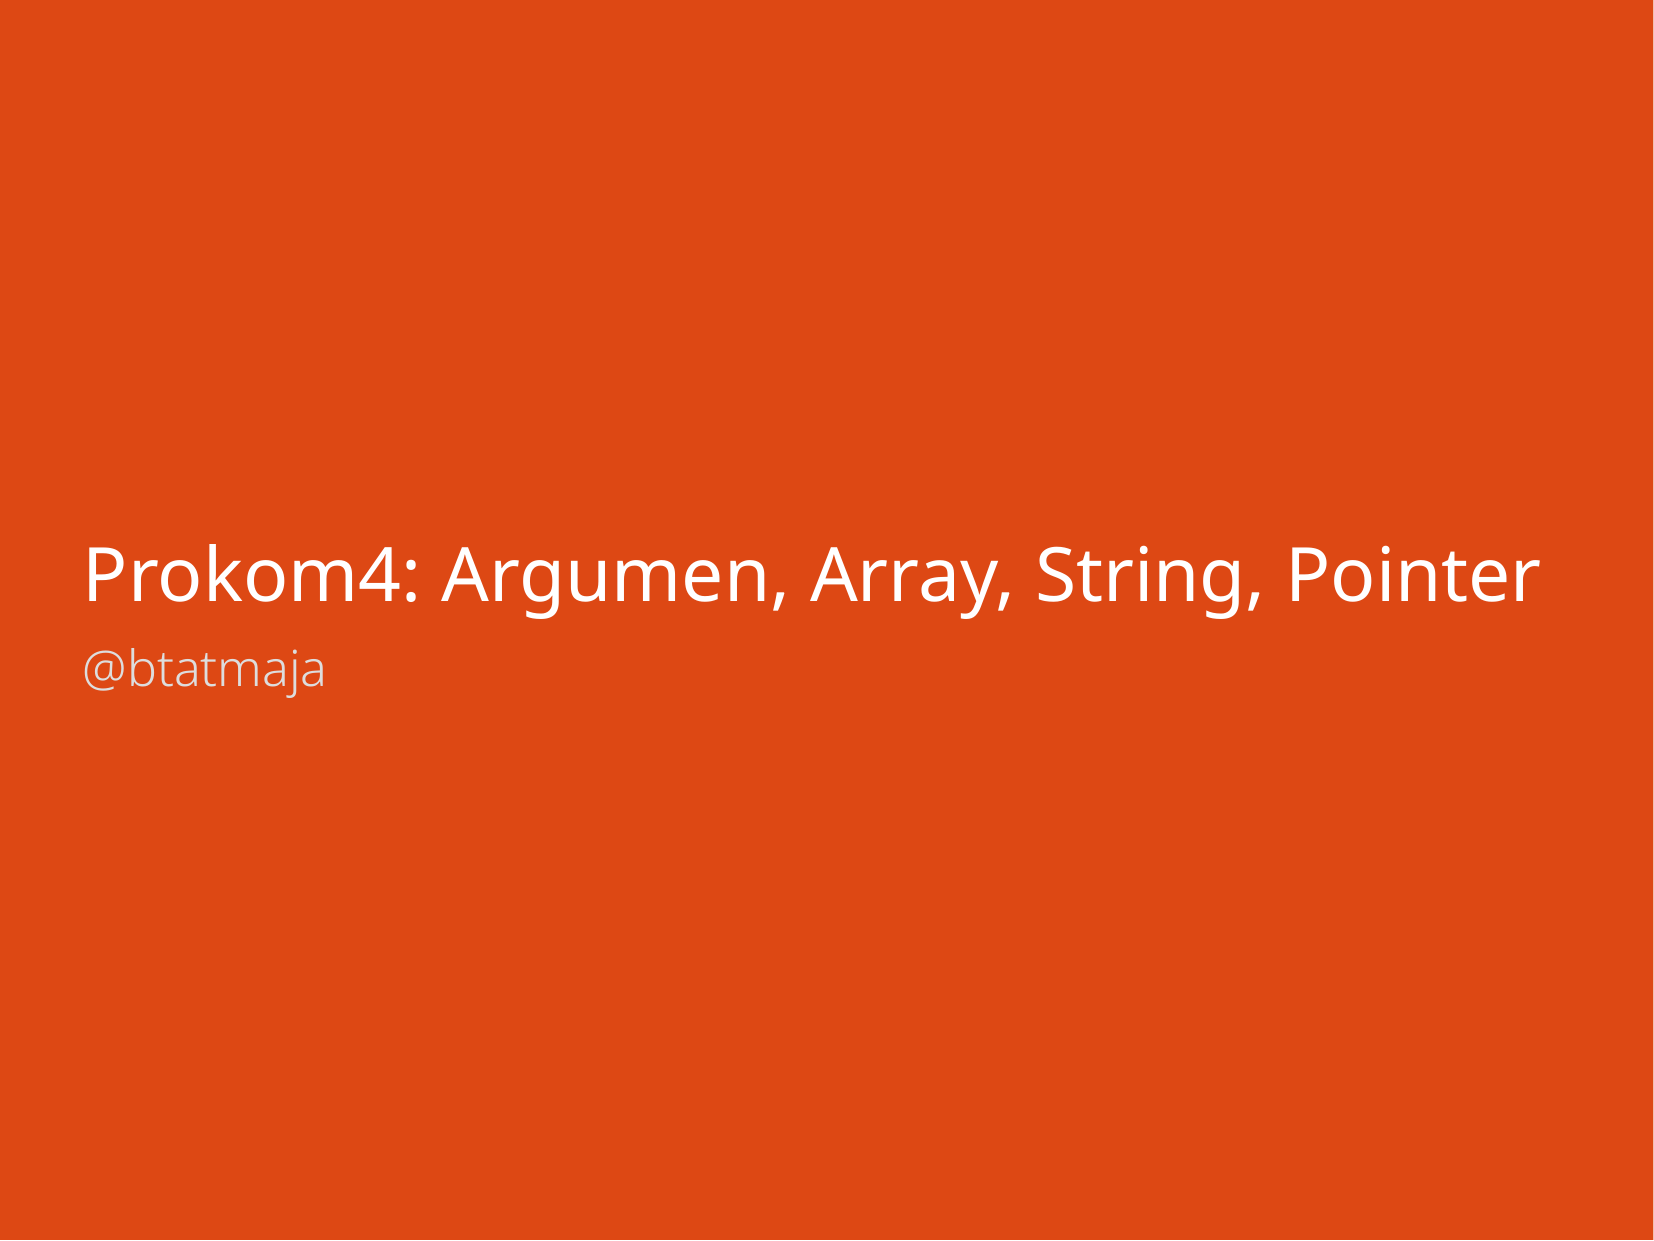

# Prokom4: Argumen, Array, String, Pointer
@btatmaja